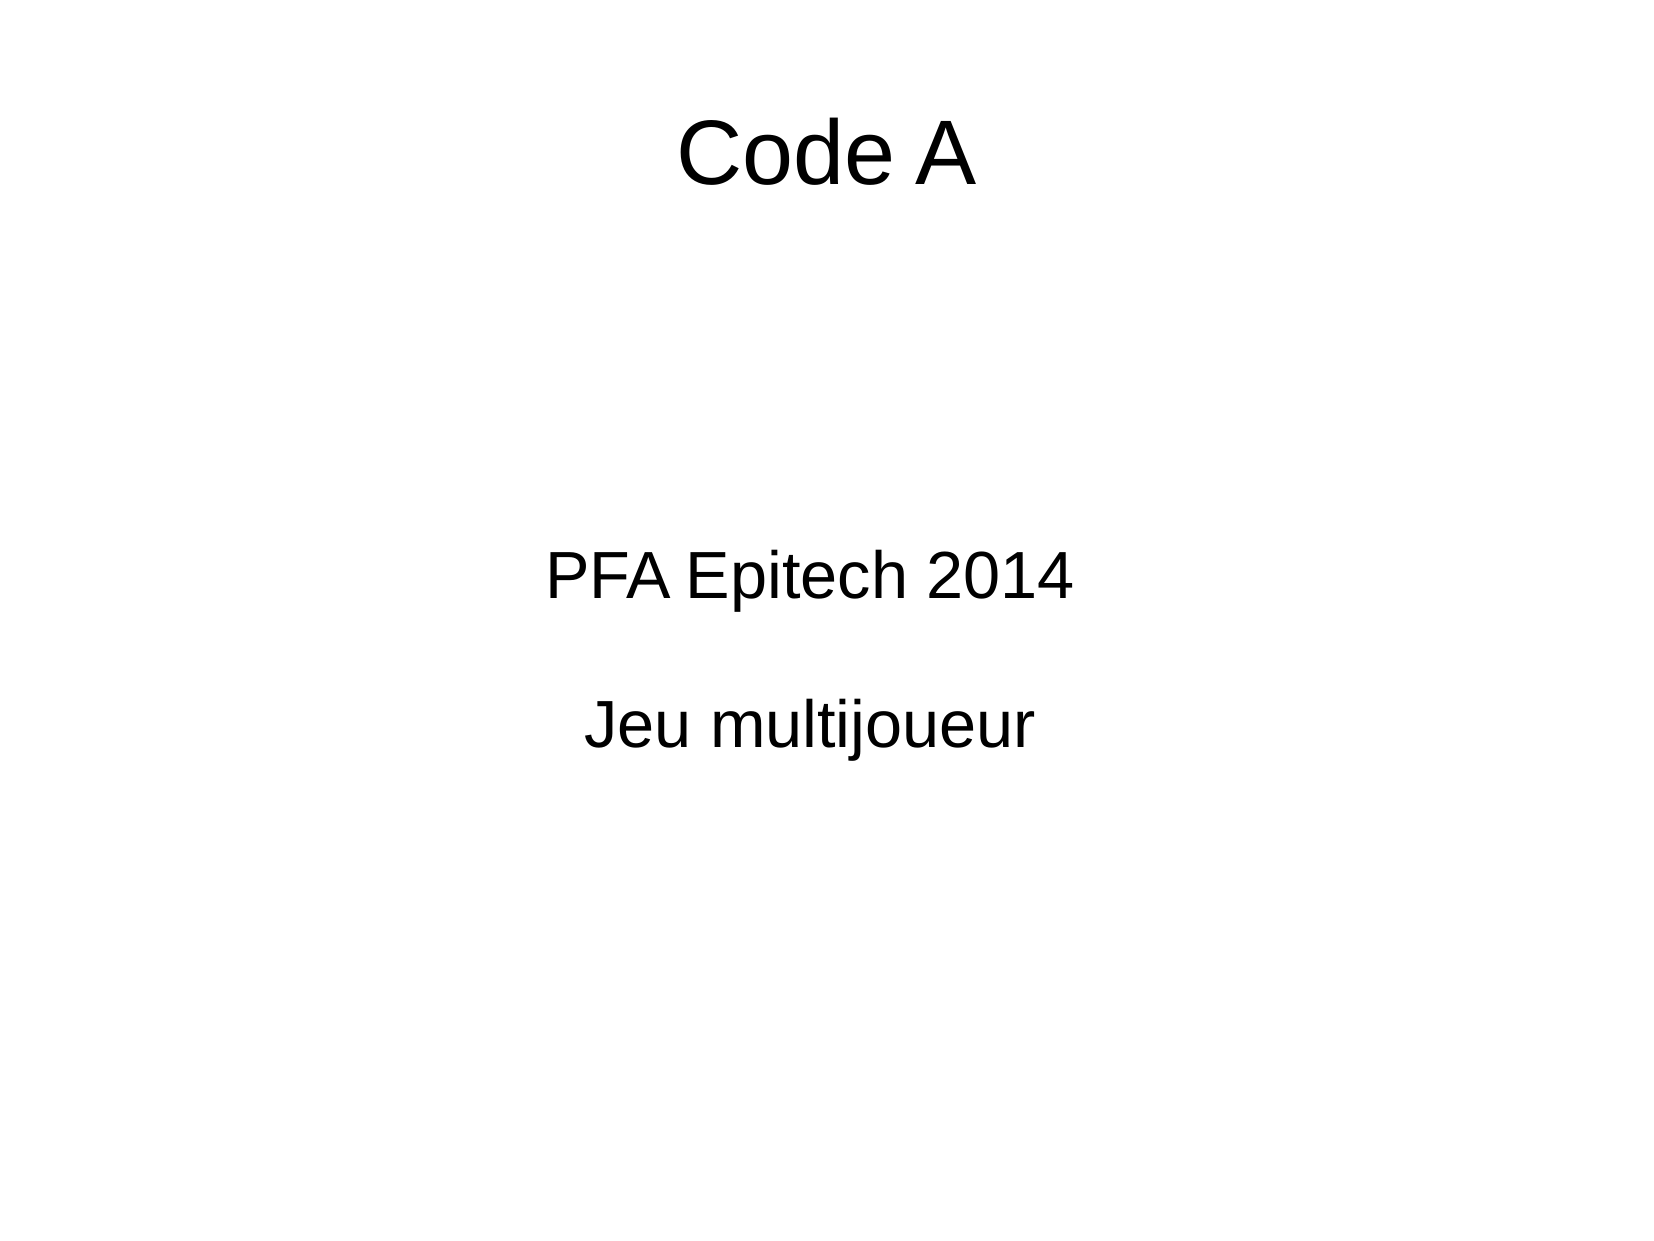

# Code A
PFA Epitech 2014
Jeu multijoueur